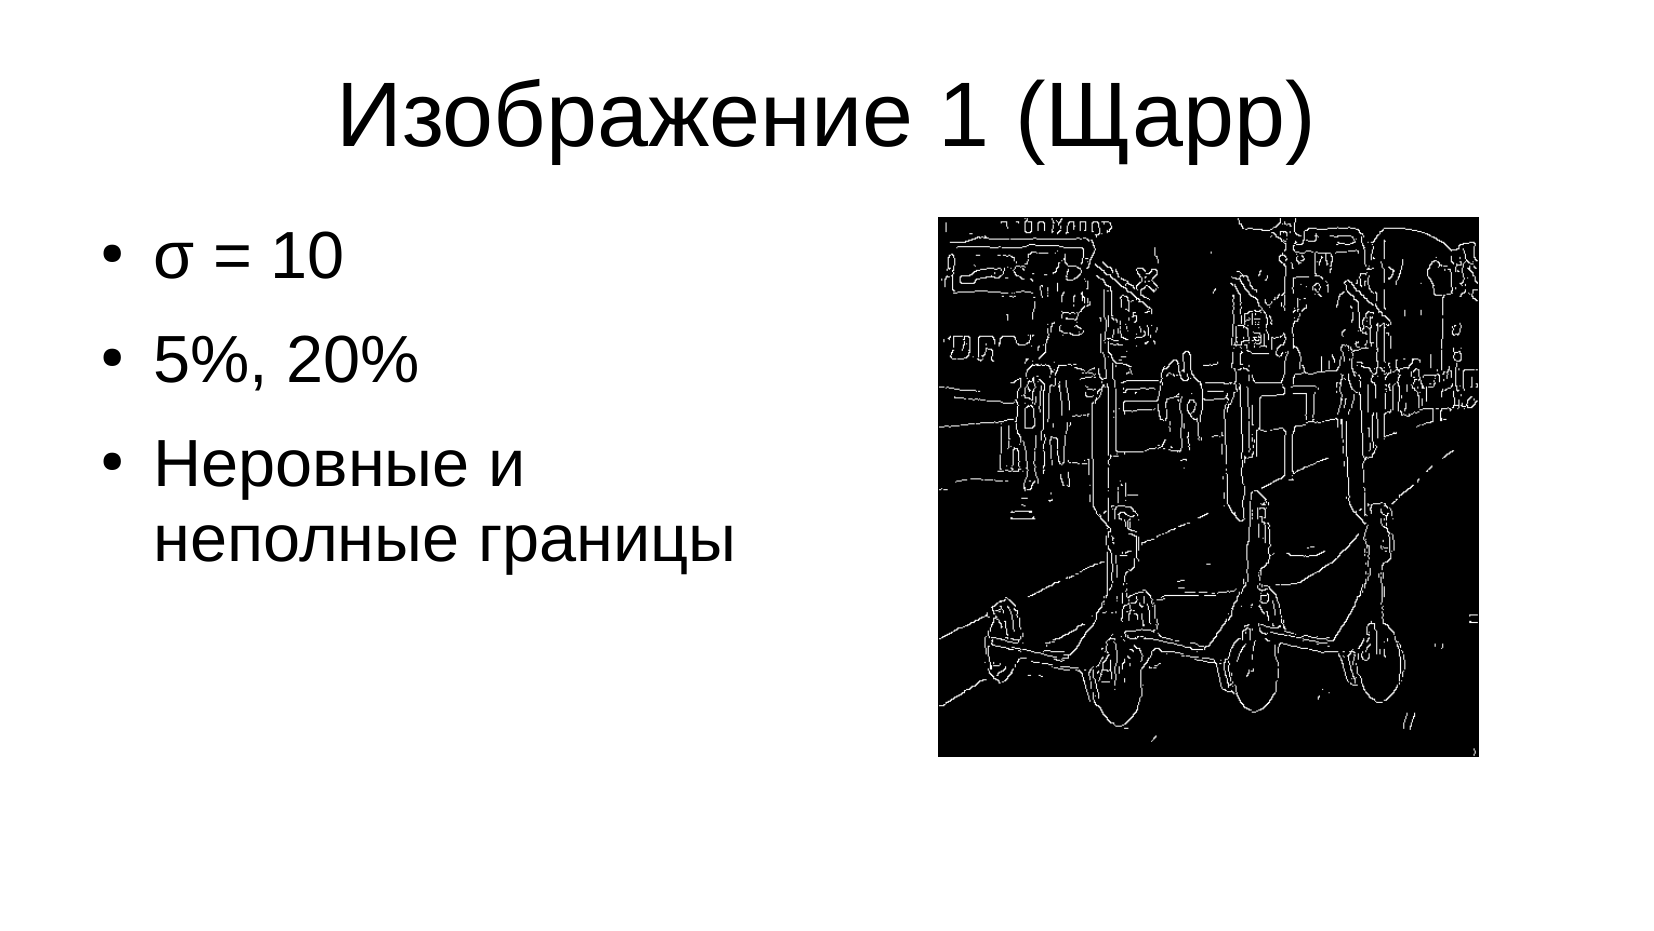

# Изображение 1 (Щарр)
σ = 10
5%, 20%
Неровные и неполные границы